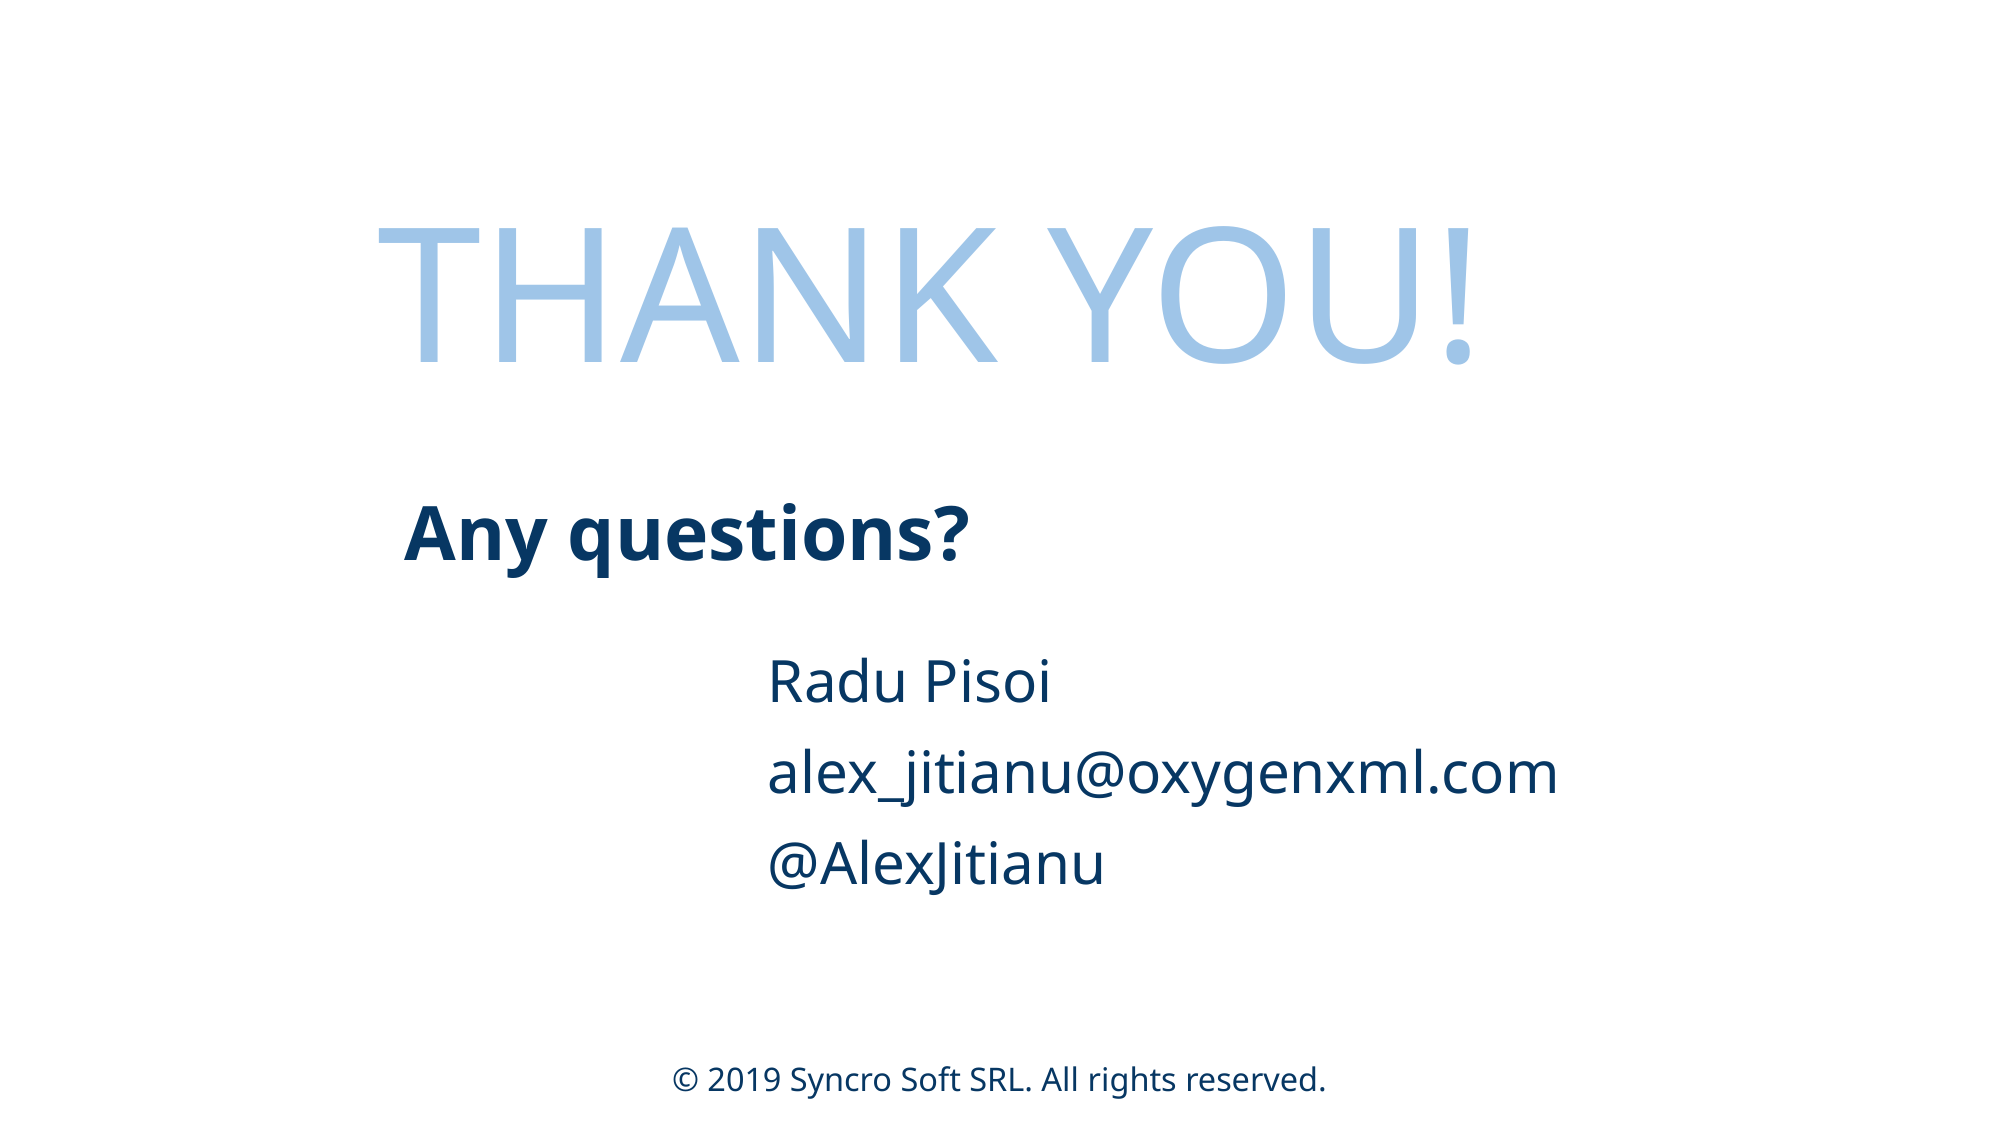

THANK YOU!
# Any questions?
Radu Pisoi
alex_jitianu@oxygenxml.com
@AlexJitianu
© 2019 Syncro Soft SRL. All rights reserved.